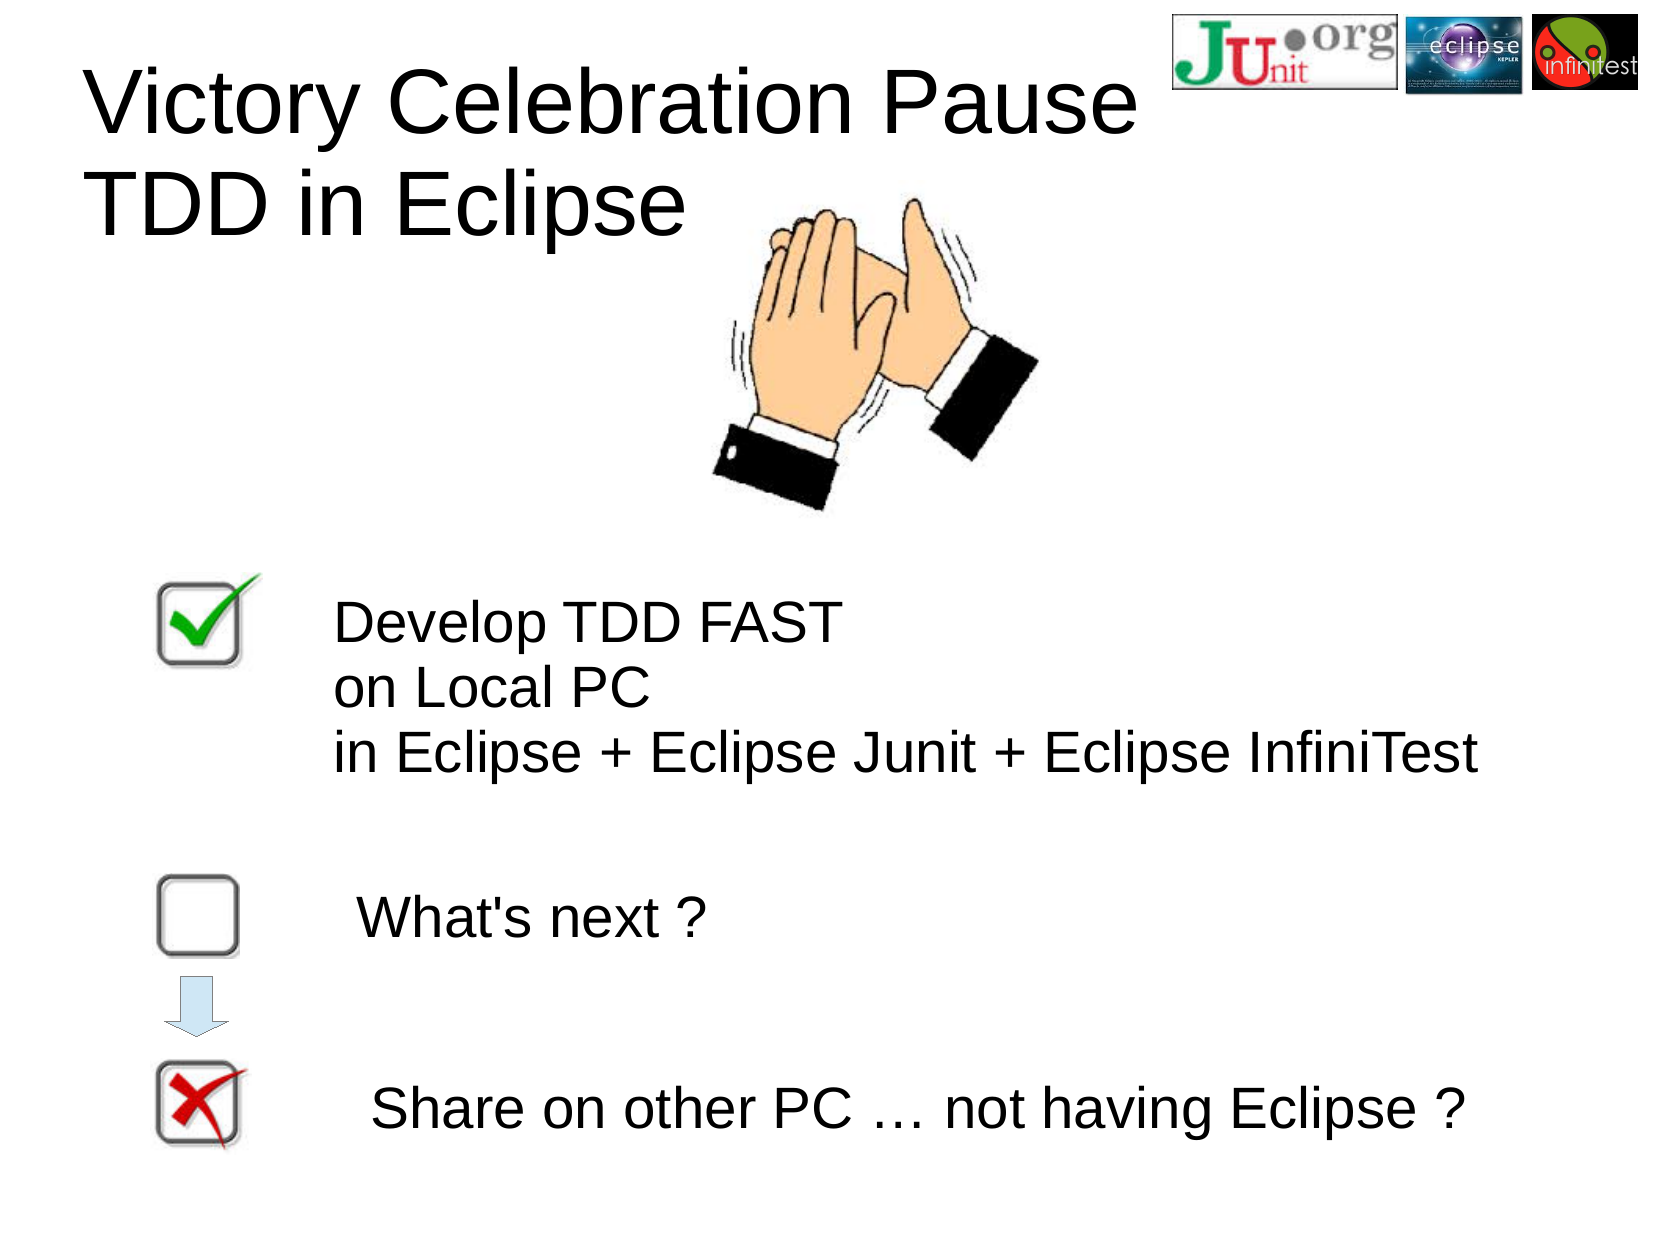

# Victory Celebration Pause TDD in Eclipse
Develop TDD FAST
on Local PC
in Eclipse + Eclipse Junit + Eclipse InfiniTest
What's next ?
Share on other PC … not having Eclipse ?